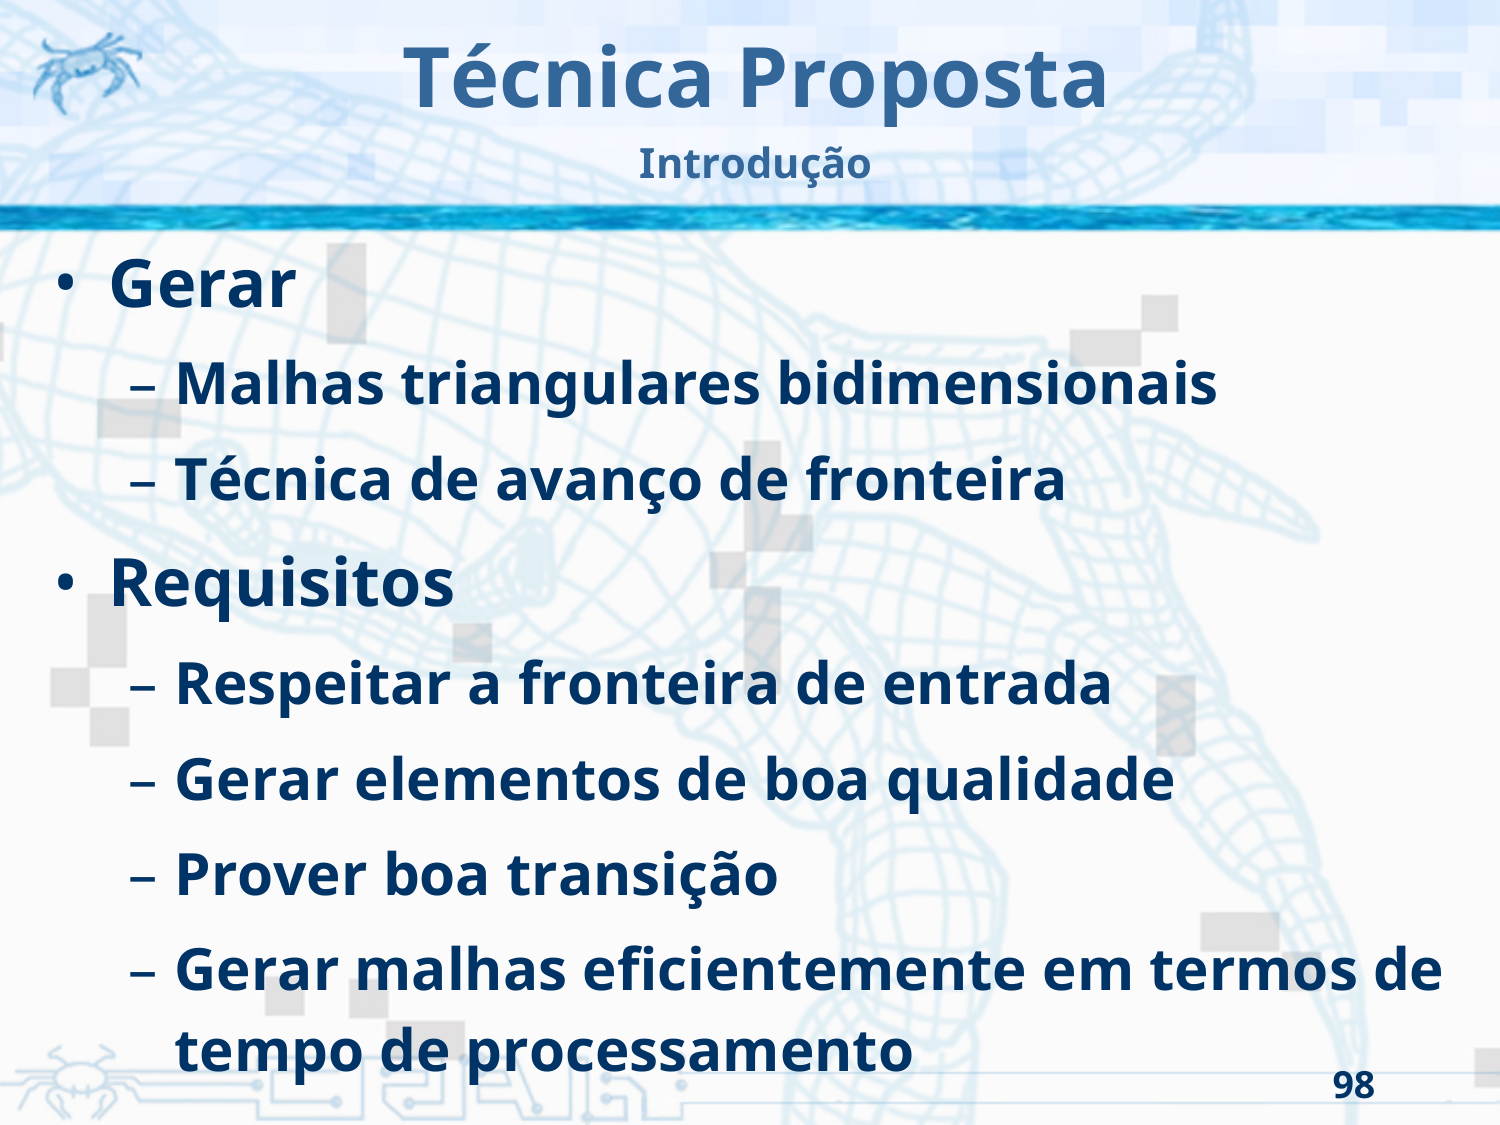

# Técnica Proposta Introdução
Gerar
Malhas triangulares bidimensionais
Técnica de avanço de fronteira
Requisitos
Respeitar a fronteira de entrada
Gerar elementos de boa qualidade
Prover boa transição
Gerar malhas eficientemente em termos de tempo de processamento